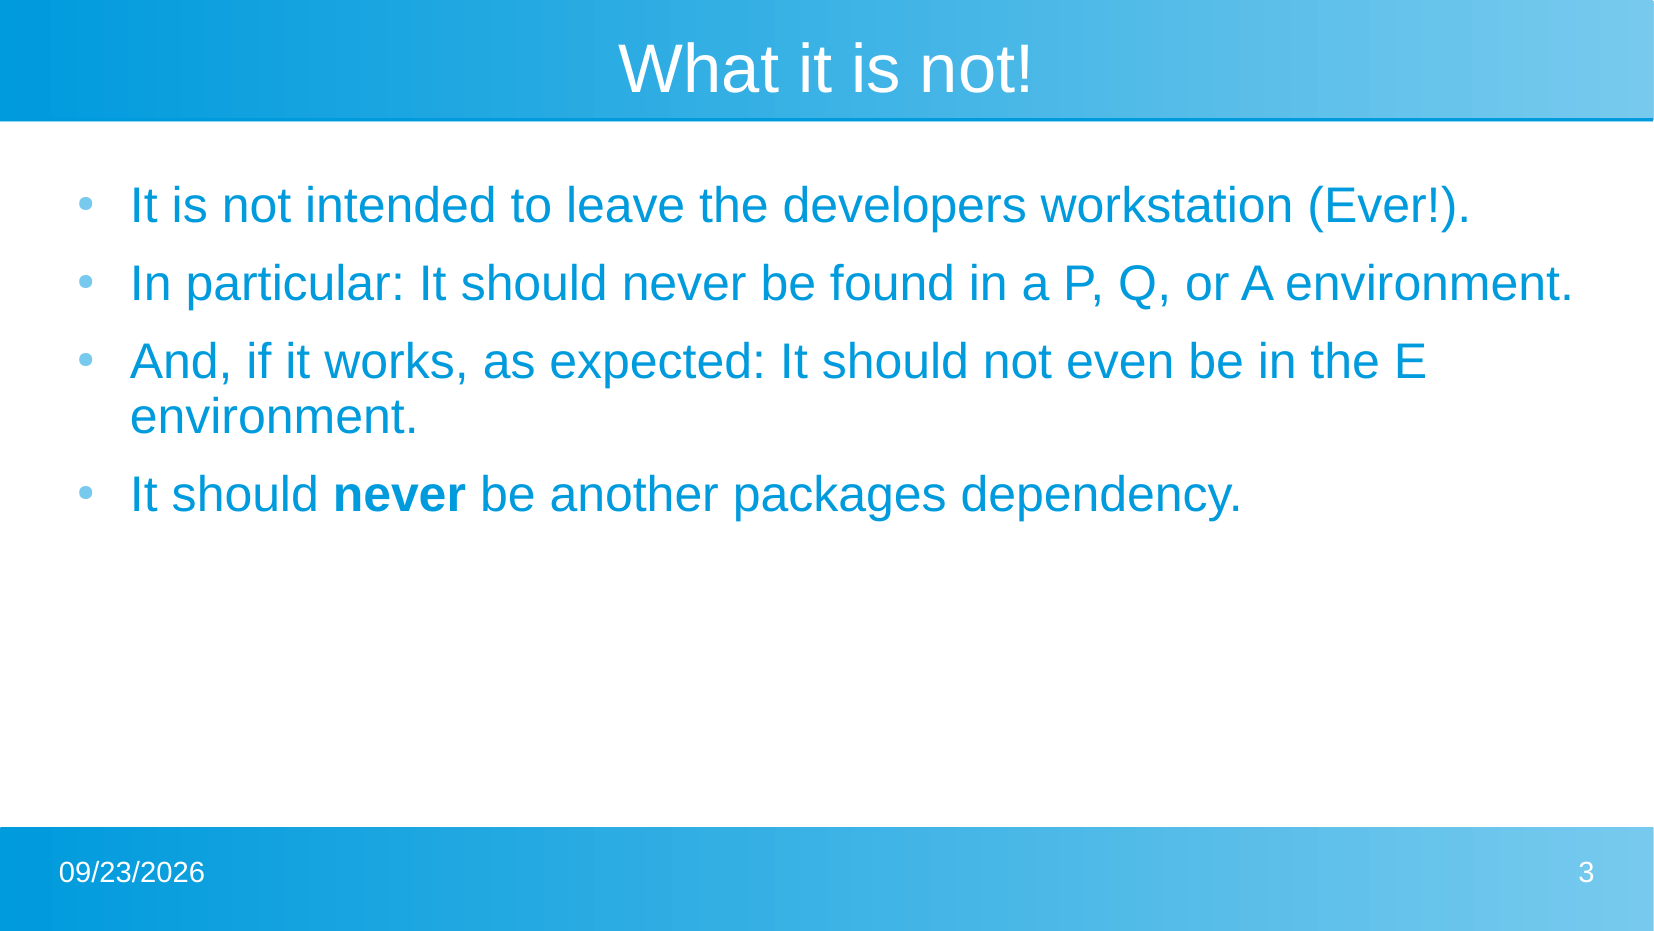

# What it is not!
It is not intended to leave the developers workstation (Ever!).
In particular: It should never be found in a P, Q, or A environment.
And, if it works, as expected: It should not even be in the E environment.
It should never be another packages dependency.
3